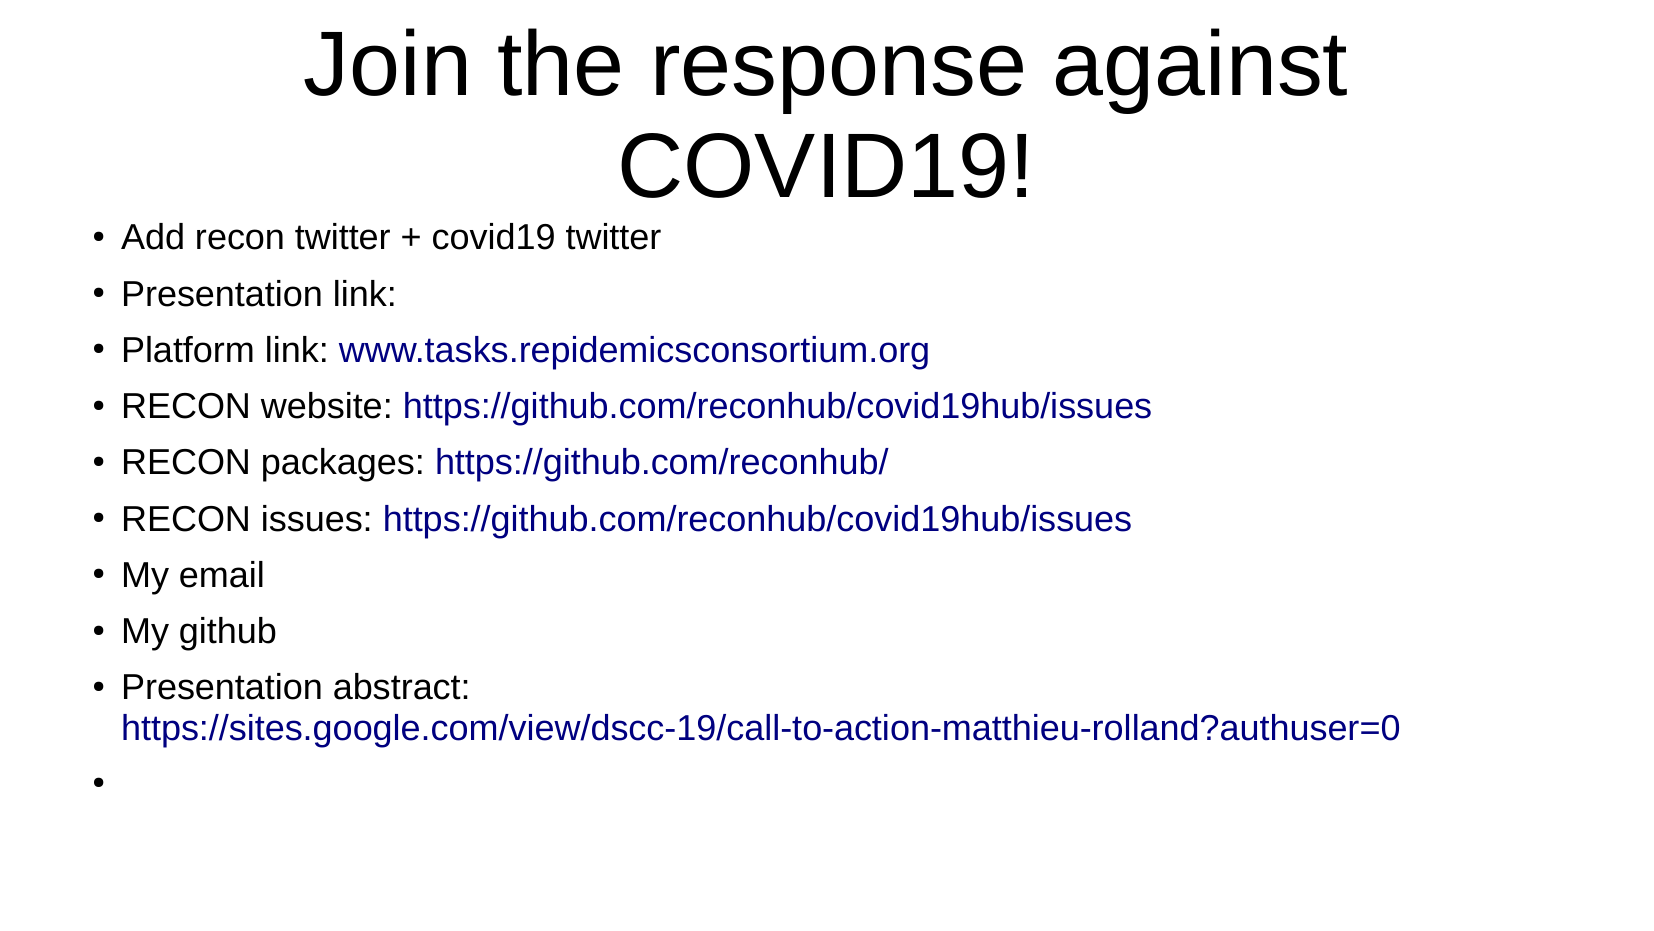

# Join the response against COVID19!
Add recon twitter + covid19 twitter
Presentation link:
Platform link: www.tasks.repidemicsconsortium.org
RECON website: https://github.com/reconhub/covid19hub/issues
RECON packages: https://github.com/reconhub/
RECON issues: https://github.com/reconhub/covid19hub/issues
My email
My github
Presentation abstract: https://sites.google.com/view/dscc-19/call-to-action-matthieu-rolland?authuser=0